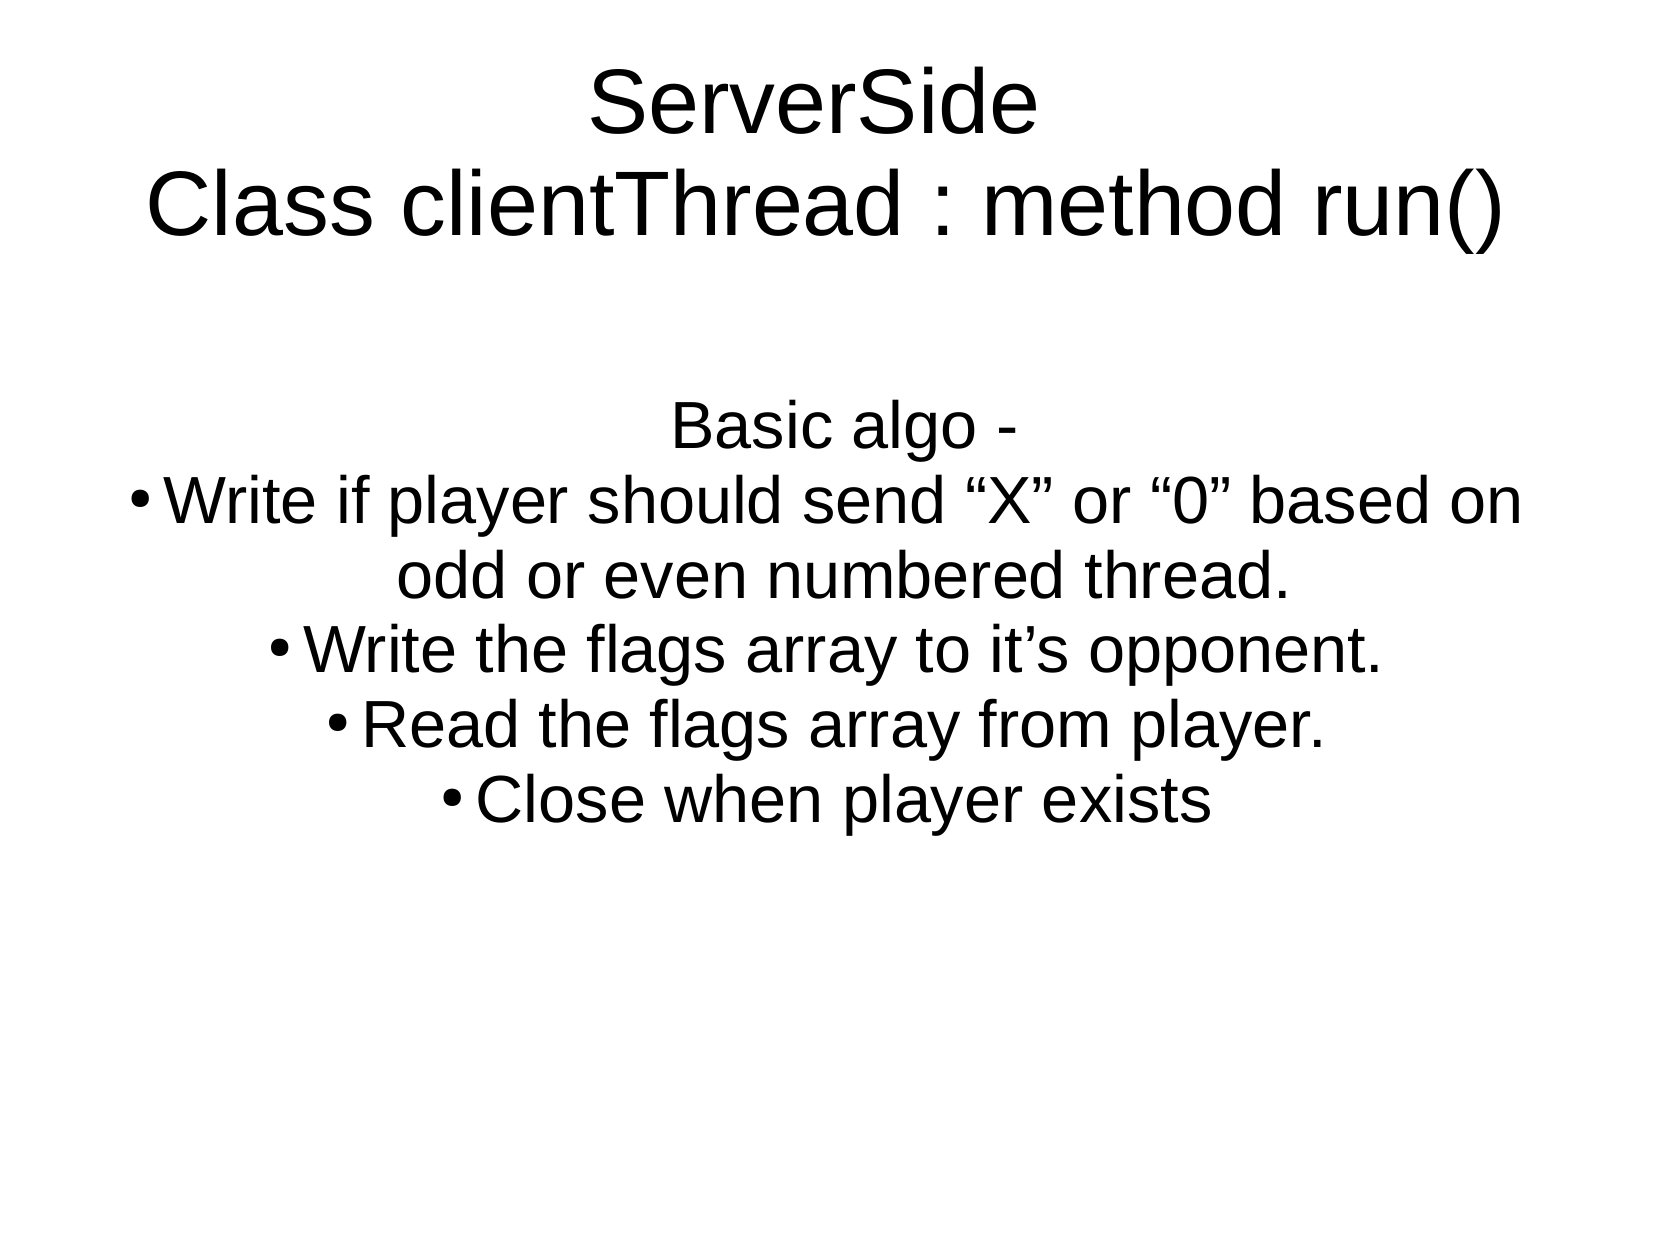

# ServerSide Class clientThread : method run()
Basic algo -
Write if player should send “X” or “0” based on odd or even numbered thread.
Write the flags array to it’s opponent.
Read the flags array from player.
Close when player exists